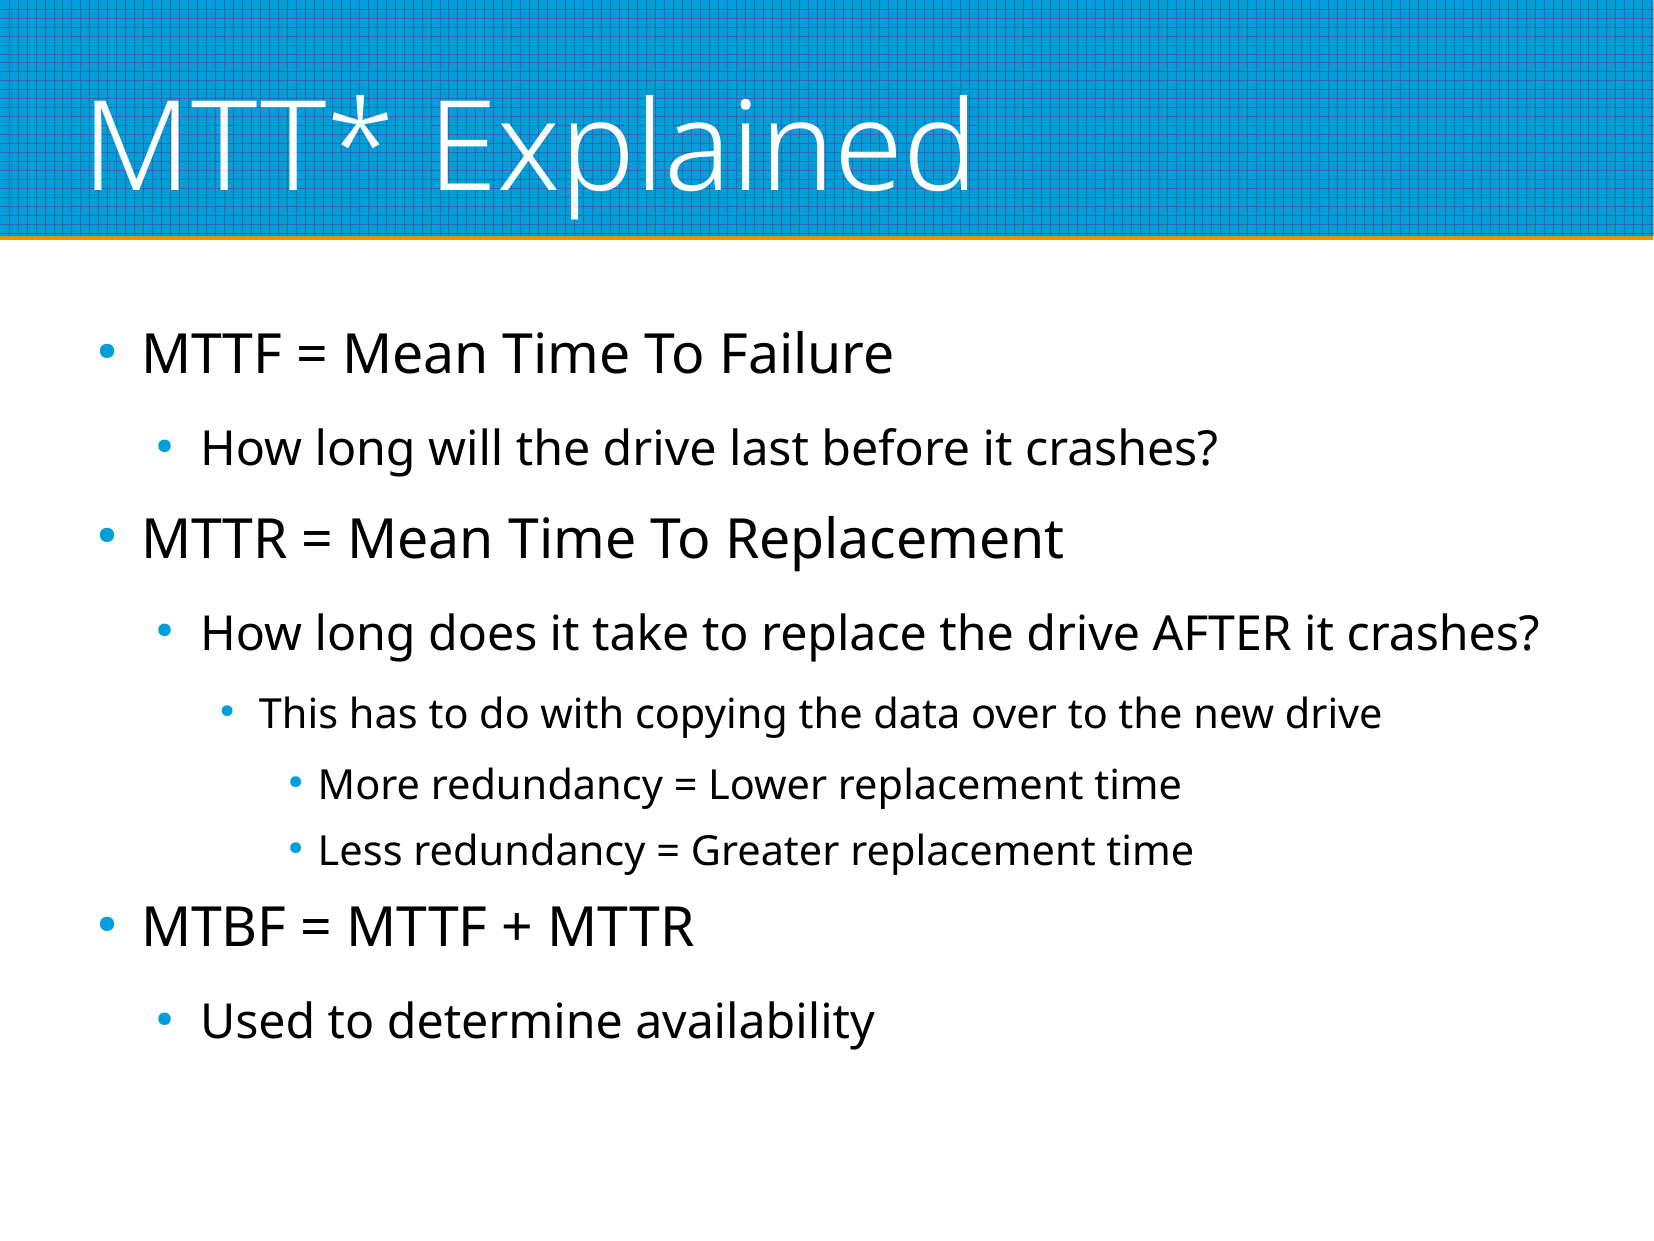

# MTT* Explained
MTTF = Mean Time To Failure
How long will the drive last before it crashes?
MTTR = Mean Time To Replacement
How long does it take to replace the drive AFTER it crashes?
This has to do with copying the data over to the new drive
More redundancy = Lower replacement time
Less redundancy = Greater replacement time
MTBF = MTTF + MTTR
Used to determine availability